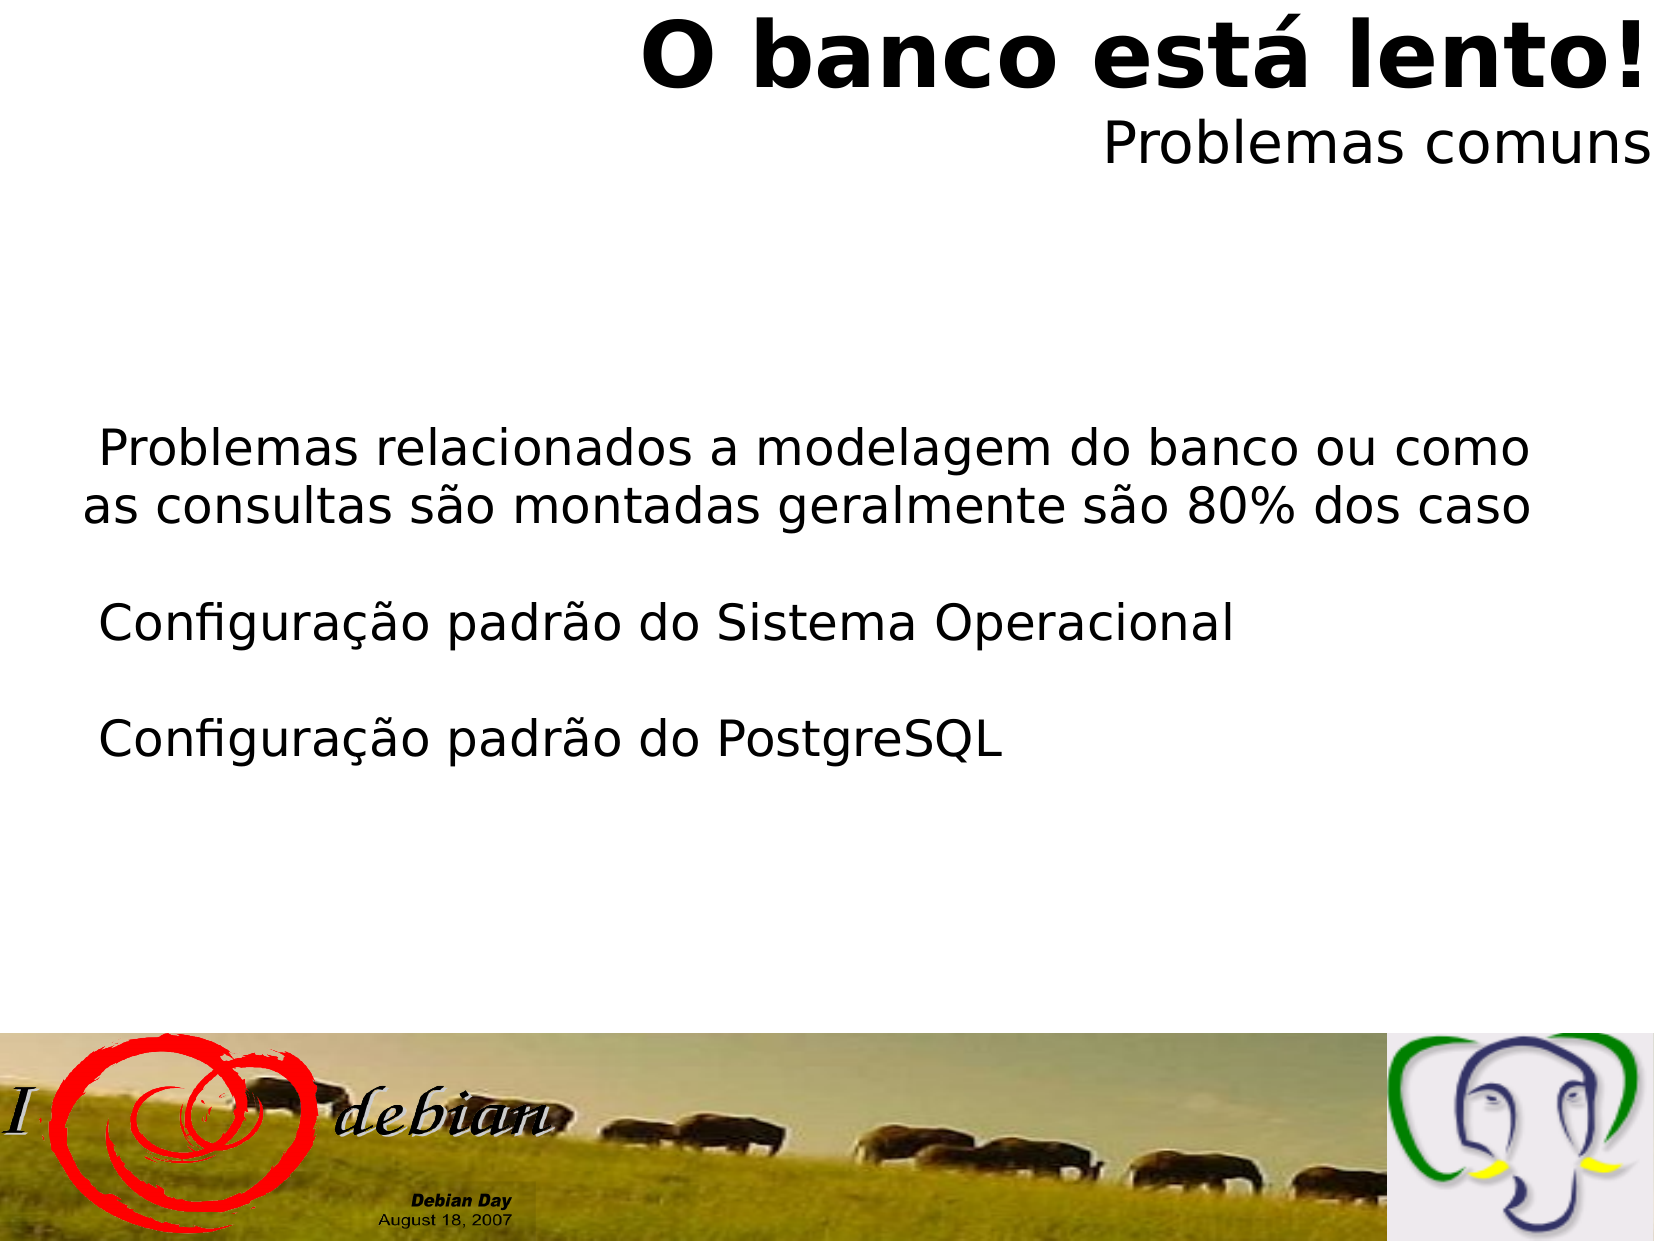

O banco está lento!
Problemas comuns
# Problemas relacionados a modelagem do banco ou como as consultas são montadas geralmente são 80% dos caso
 Configuração padrão do Sistema Operacional
 Configuração padrão do PostgreSQL